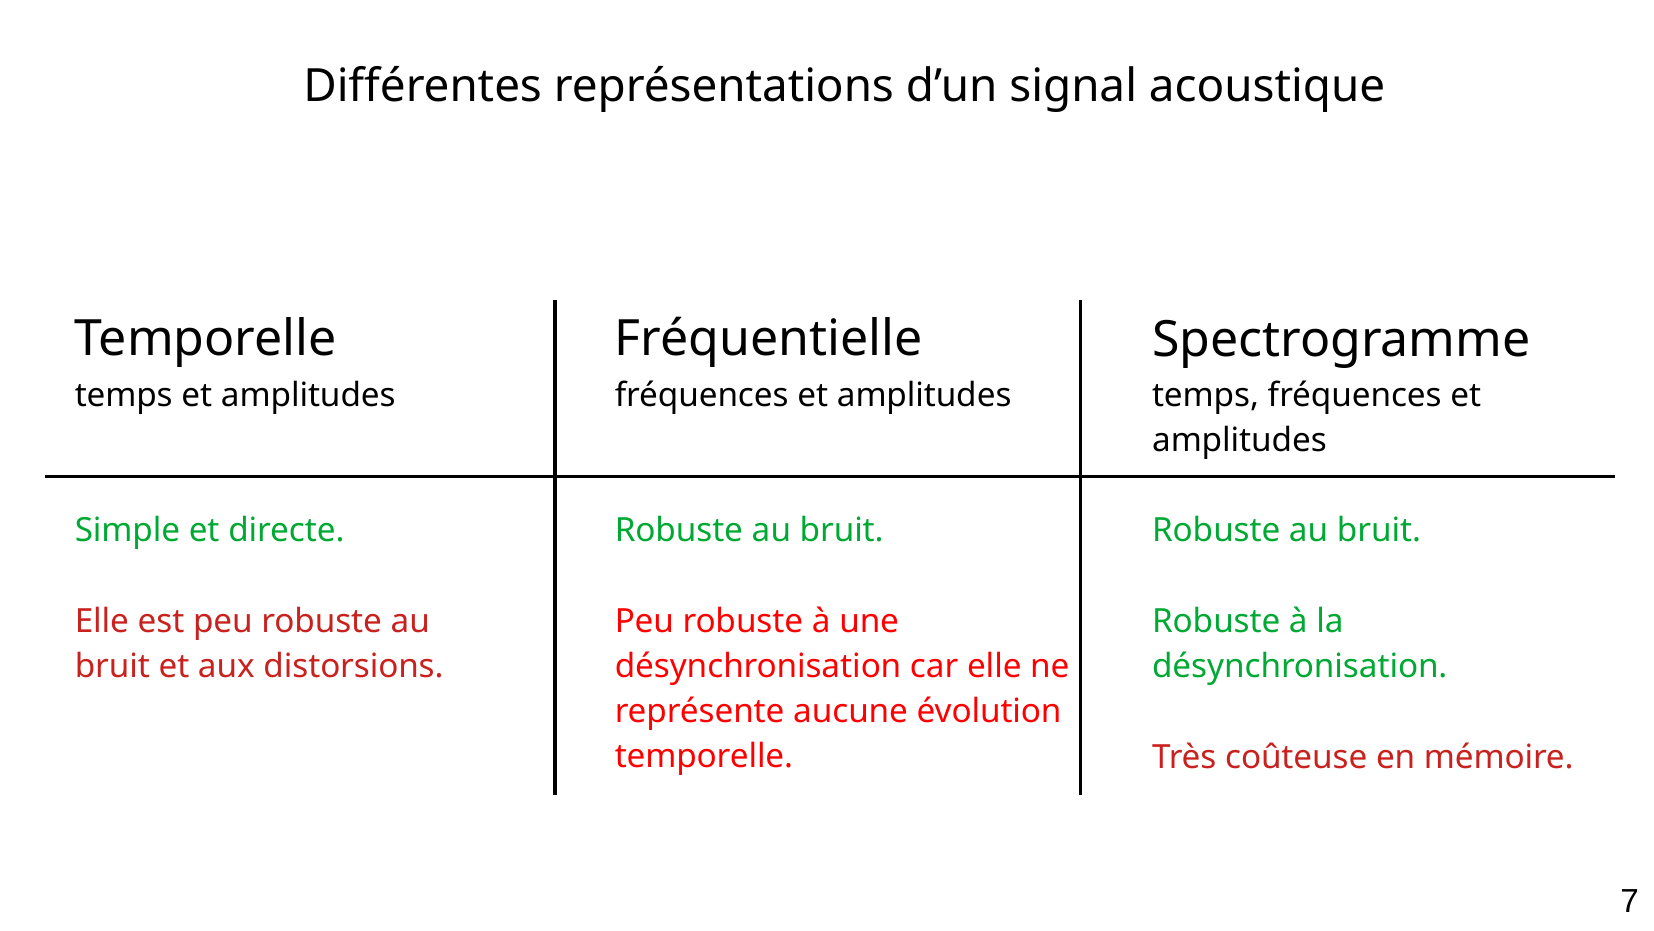

Différentes représentations d’un signal acoustique
Fréquentielle
fréquences et amplitudes
Robuste au bruit.
Peu robuste à une désynchronisation car elle ne représente aucune évolution temporelle.
Temporelle
temps et amplitudes
Simple et directe.
Elle est peu robuste au bruit et aux distorsions.
Spectrogramme
temps, fréquences et amplitudes
Robuste au bruit.
Robuste à la désynchronisation.
Très coûteuse en mémoire.